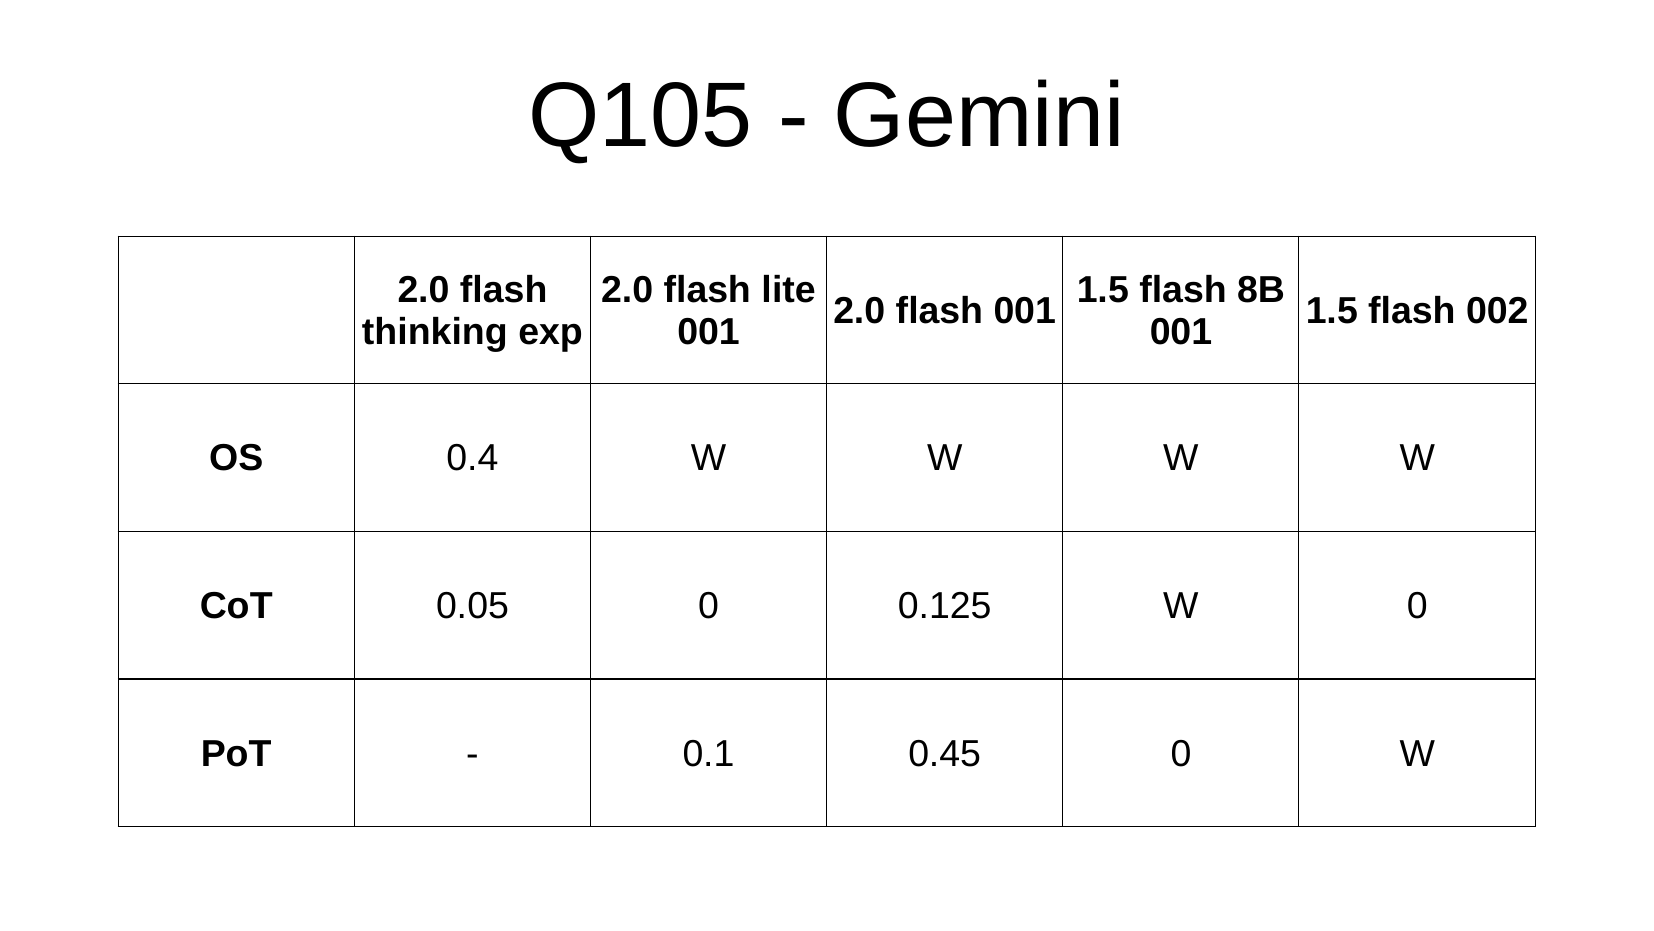

# Q105 - Gemini
| | 2.0 flash thinking exp | 2.0 flash lite 001 | 2.0 flash 001 | 1.5 flash 8B 001 | 1.5 flash 002 |
| --- | --- | --- | --- | --- | --- |
| OS | 0.4 | W | W | W | W |
| CoT | 0.05 | 0 | 0.125 | W | 0 |
| PoT | - | 0.1 | 0.45 | 0 | W |